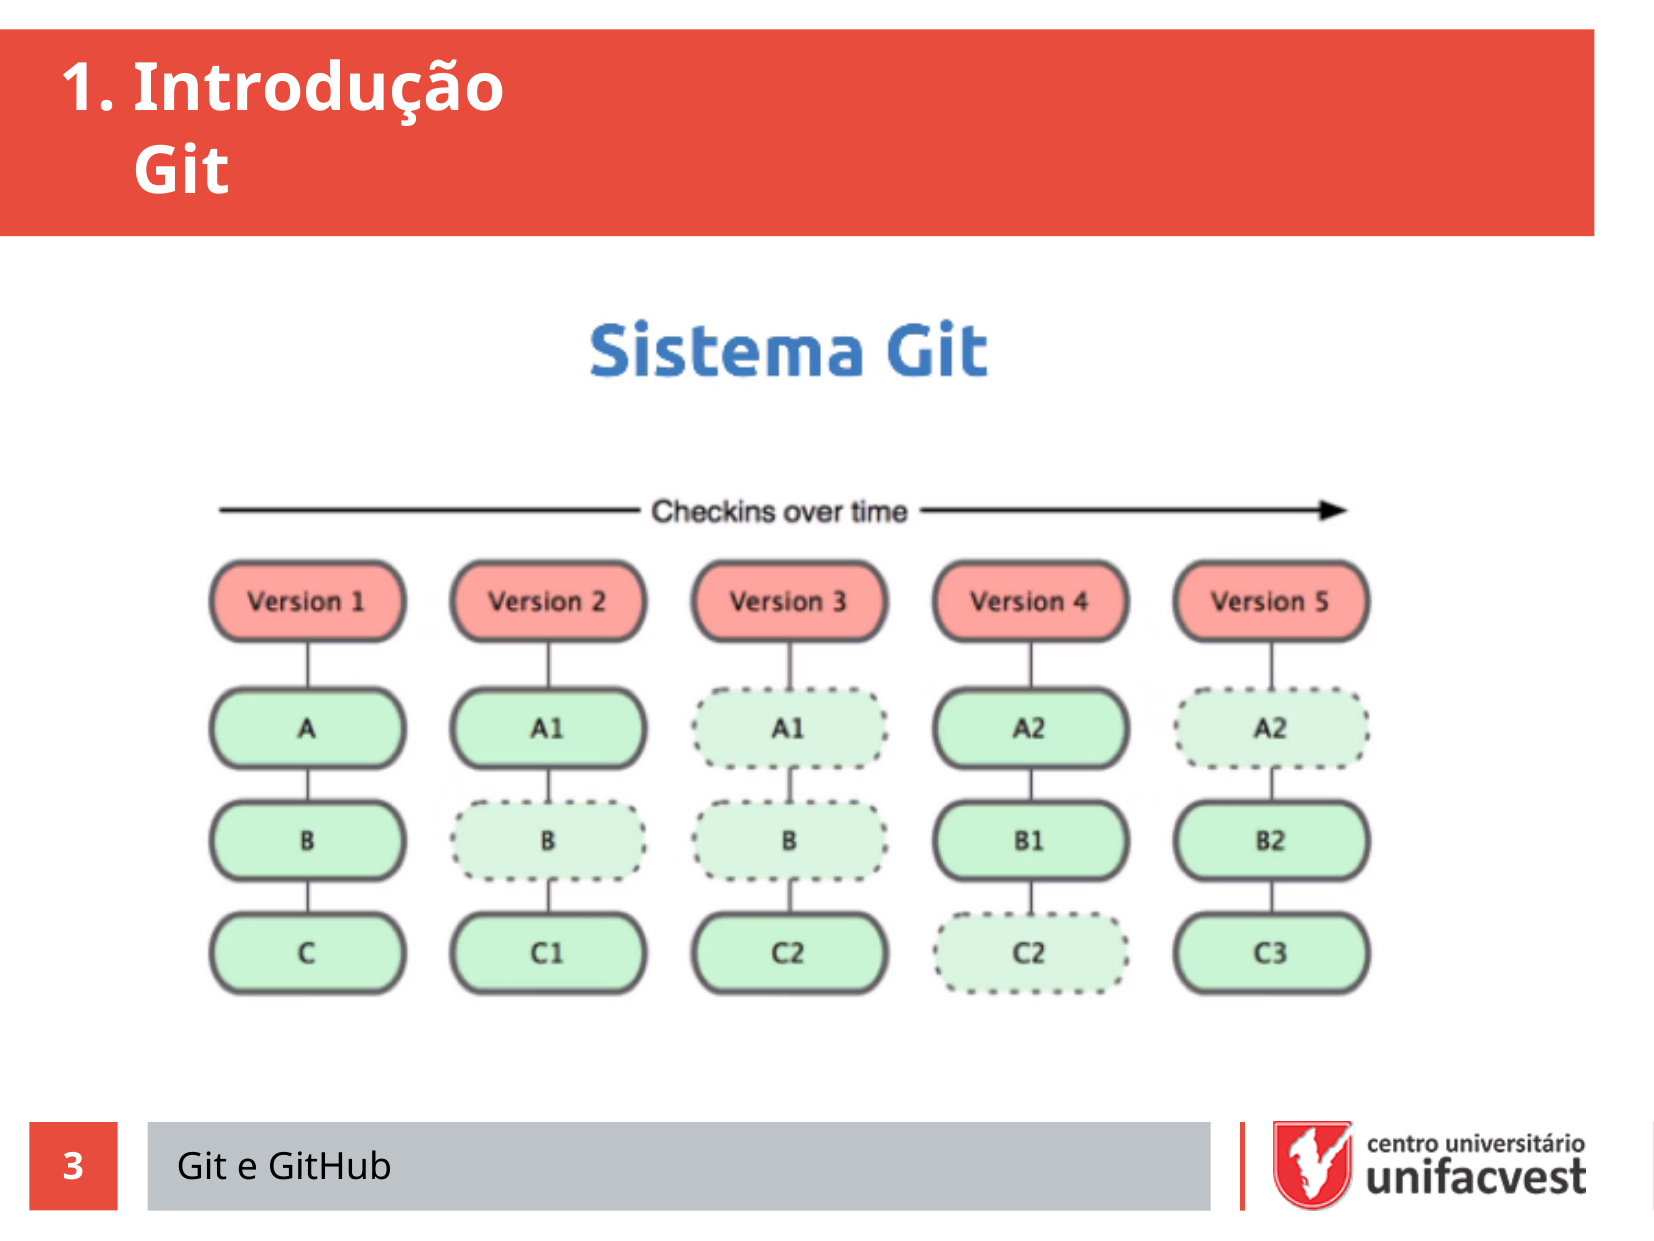

# 1. Introdução Git
3
Git e GitHub